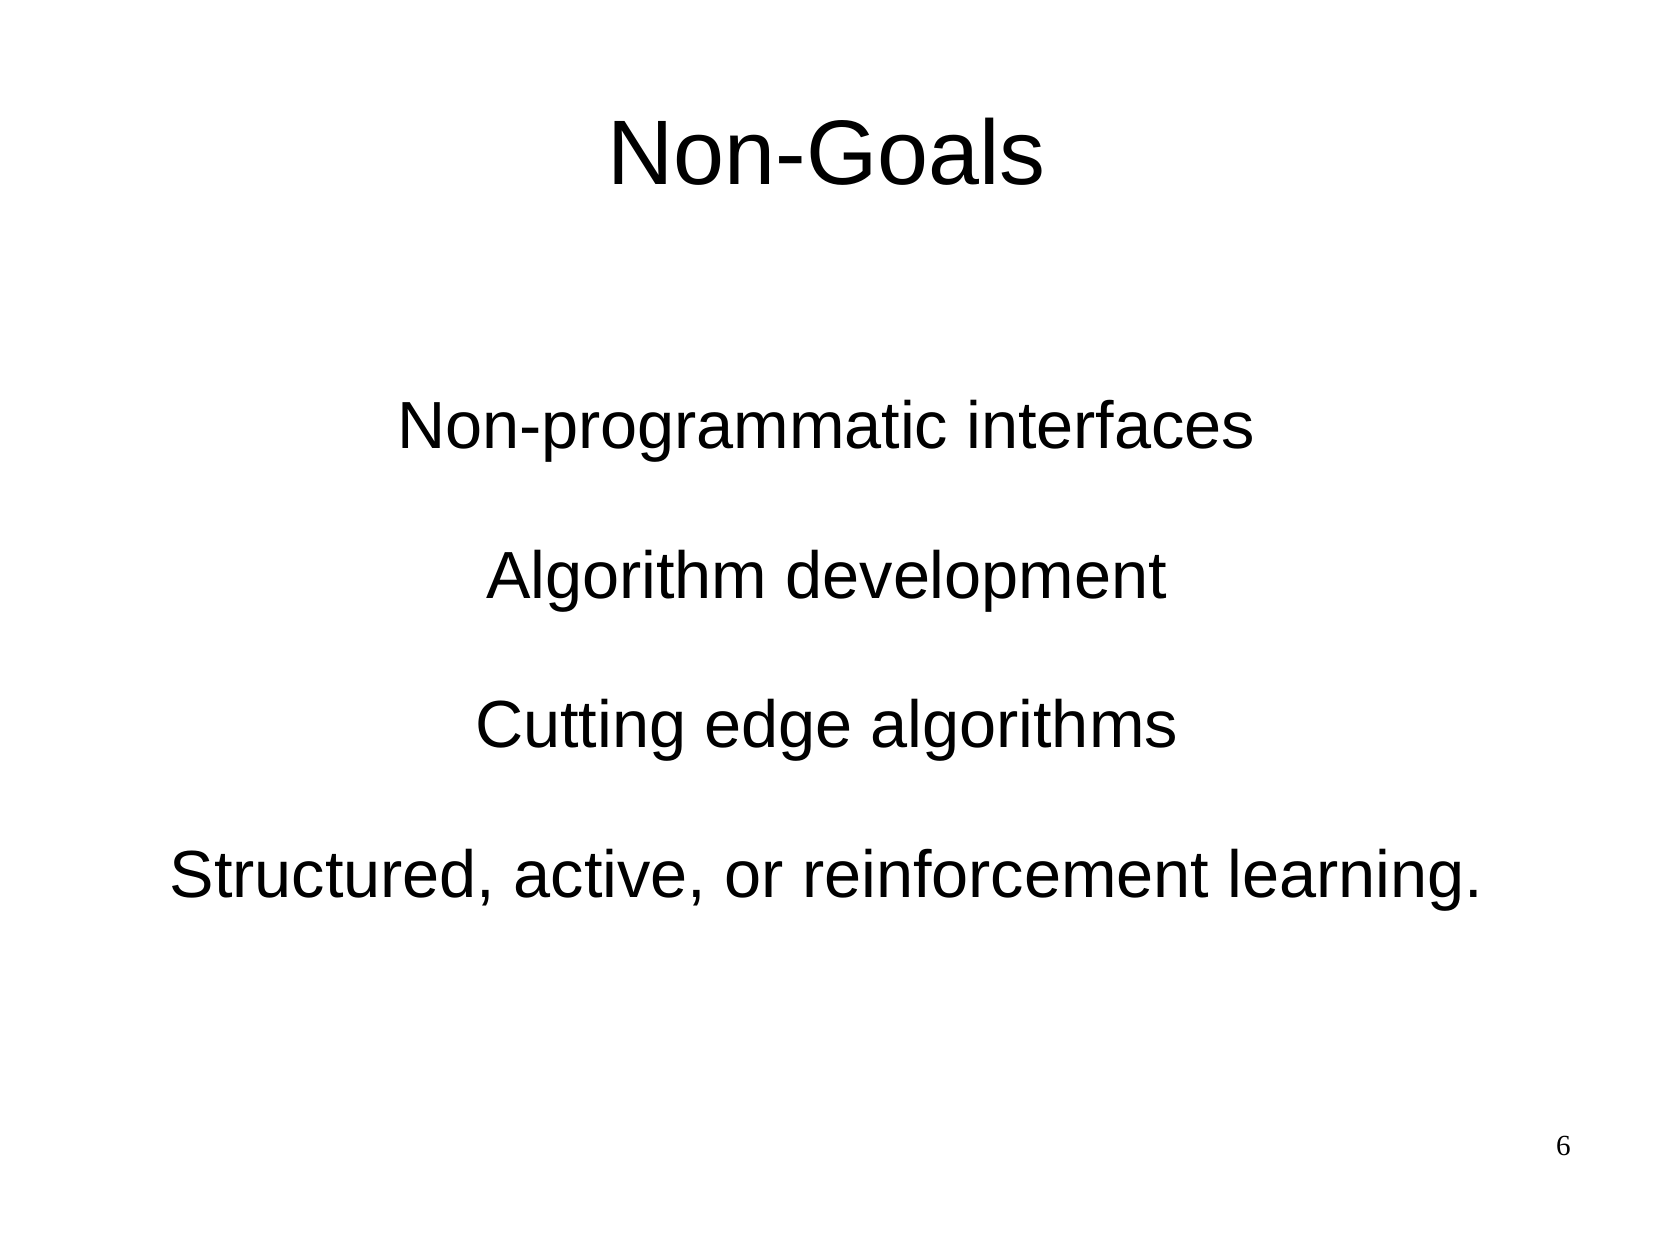

# Non-Goals
Non-programmatic interfaces
Algorithm development
Cutting edge algorithms
Structured, active, or reinforcement learning.
6